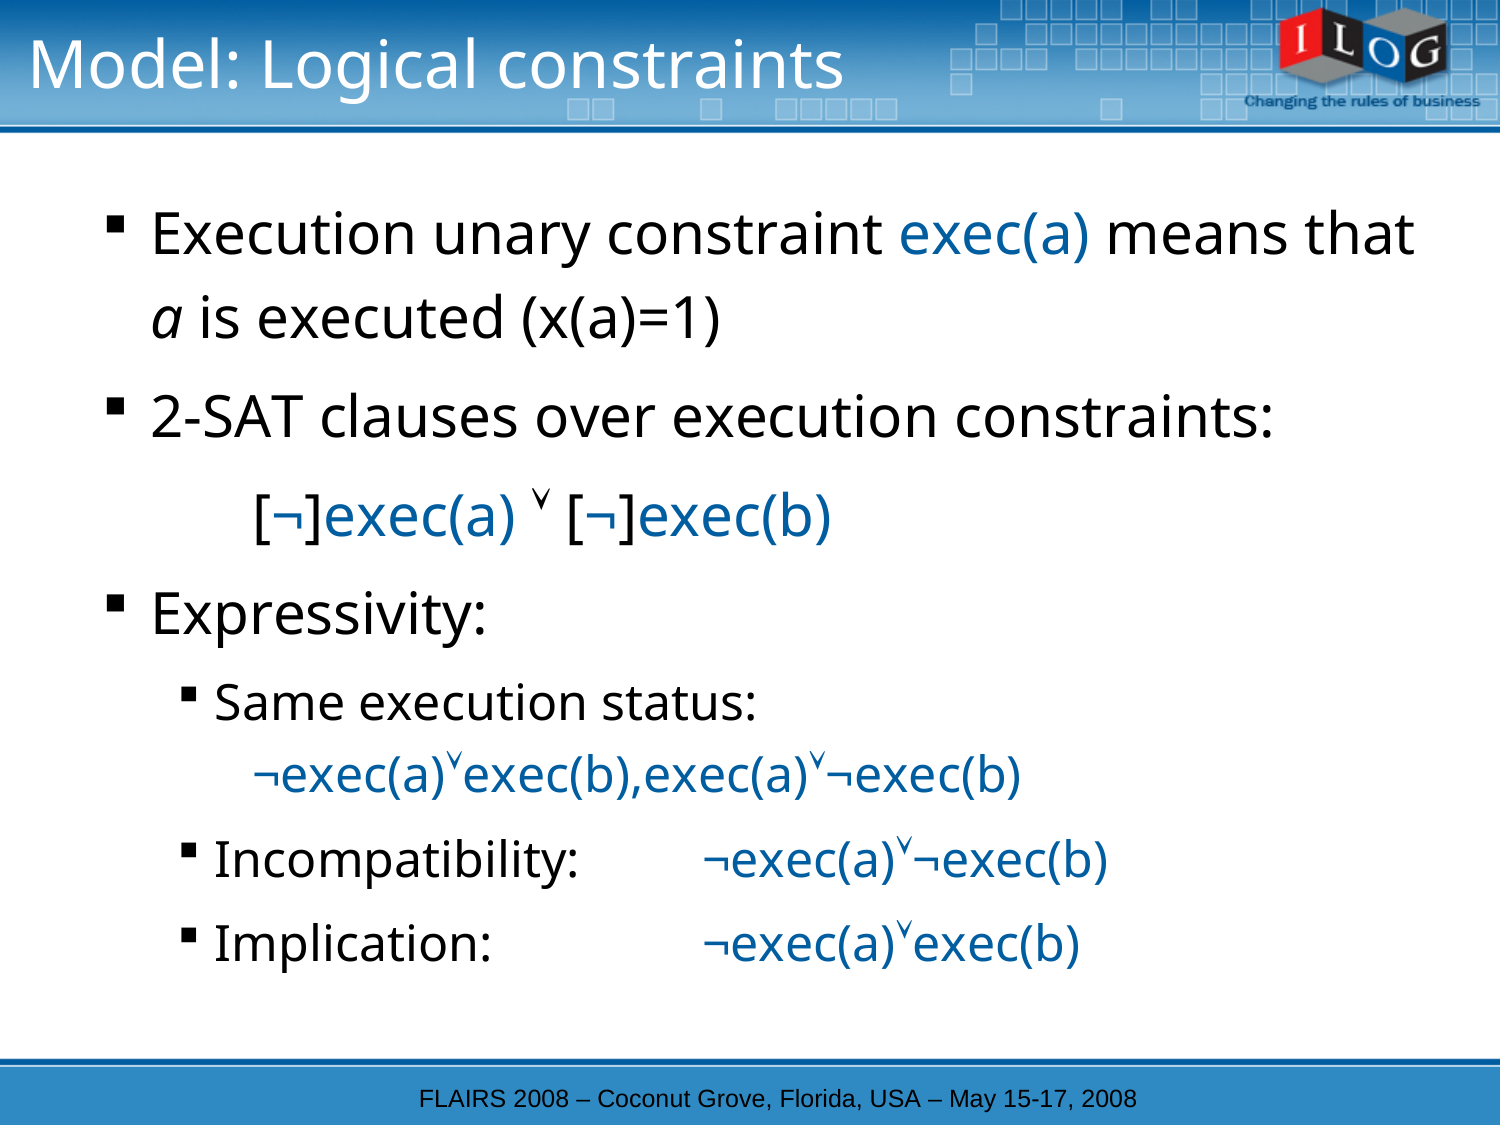

# Model: Logical constraints
Execution unary constraint exec(a) means that a is executed (x(a)=1)
2-SAT clauses over execution constraints:
		[¬]exec(a)  [¬]exec(b)
Expressivity:
Same execution status: 					¬exec(a)exec(b),exec(a)¬exec(b)
Incompatibility: 	¬exec(a)¬exec(b)
Implication: 		¬exec(a)exec(b)
22
© ILOG, All rights reserved